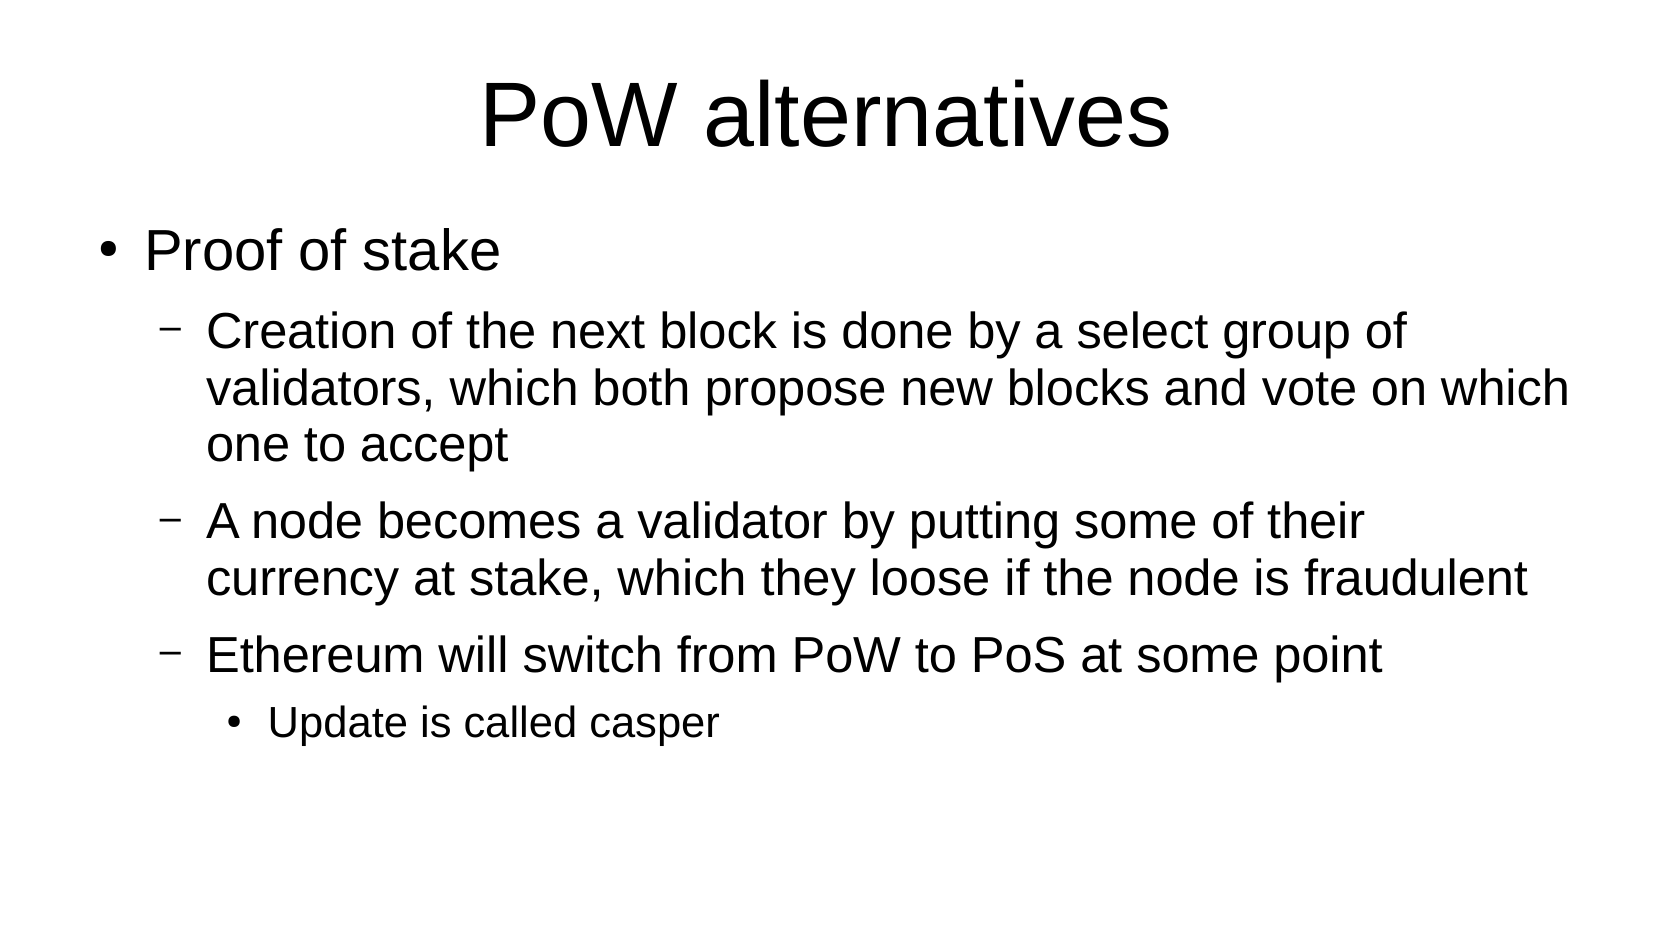

# PoW alternatives
Proof of stake
Creation of the next block is done by a select group of validators, which both propose new blocks and vote on which one to accept
A node becomes a validator by putting some of their currency at stake, which they loose if the node is fraudulent
Ethereum will switch from PoW to PoS at some point
Update is called casper